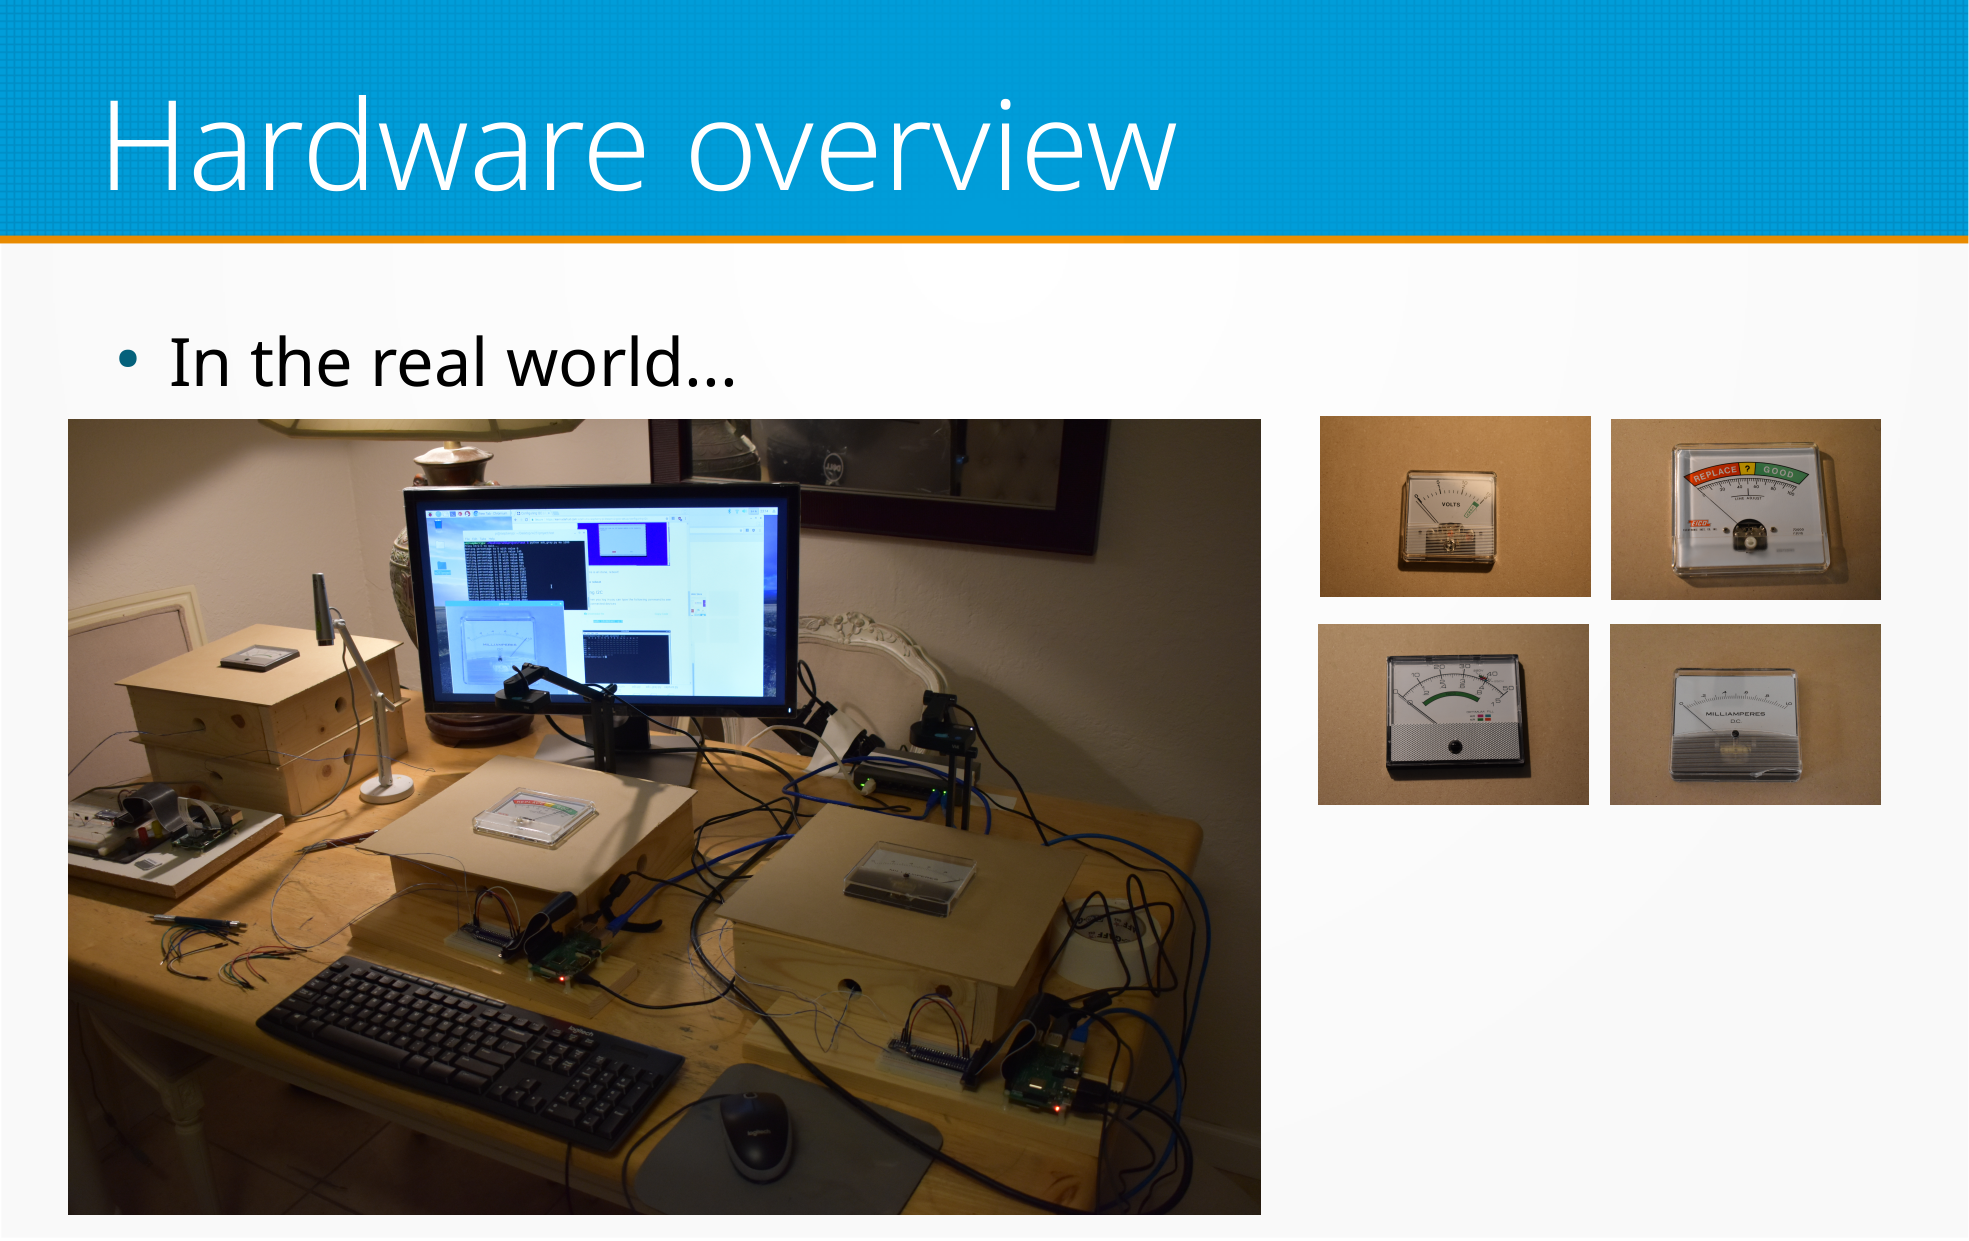

# Hardware overview
In the real world...